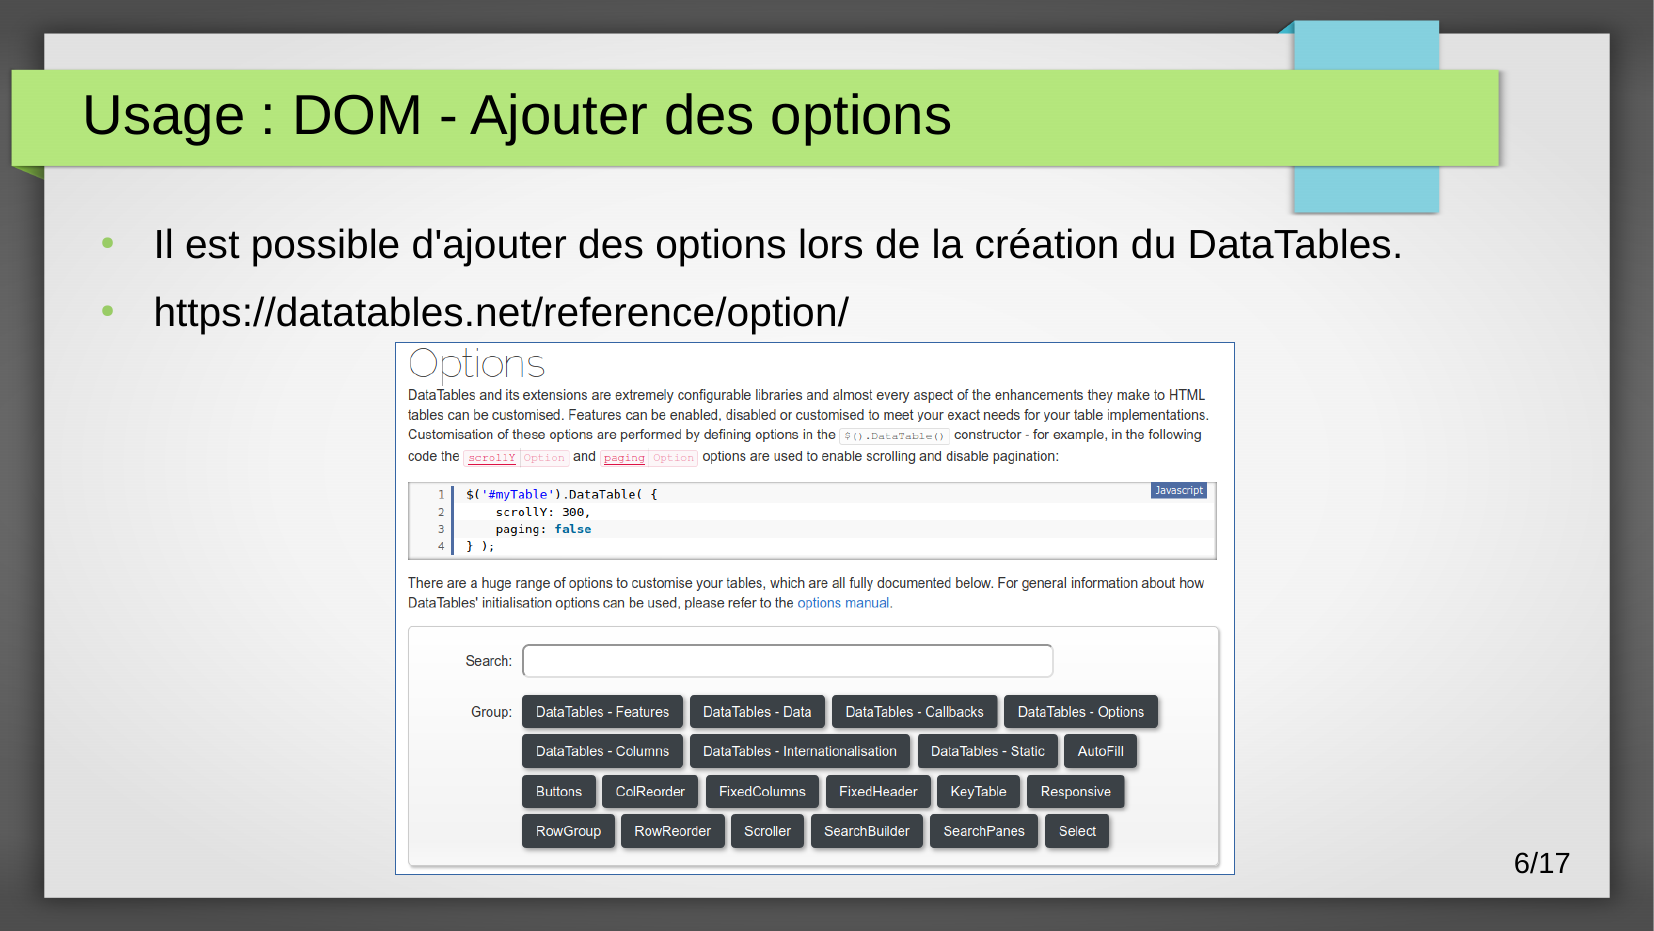

# Usage : DOM - Ajouter des options
Il est possible d'ajouter des options lors de la création du DataTables.
https://datatables.net/reference/option/
6